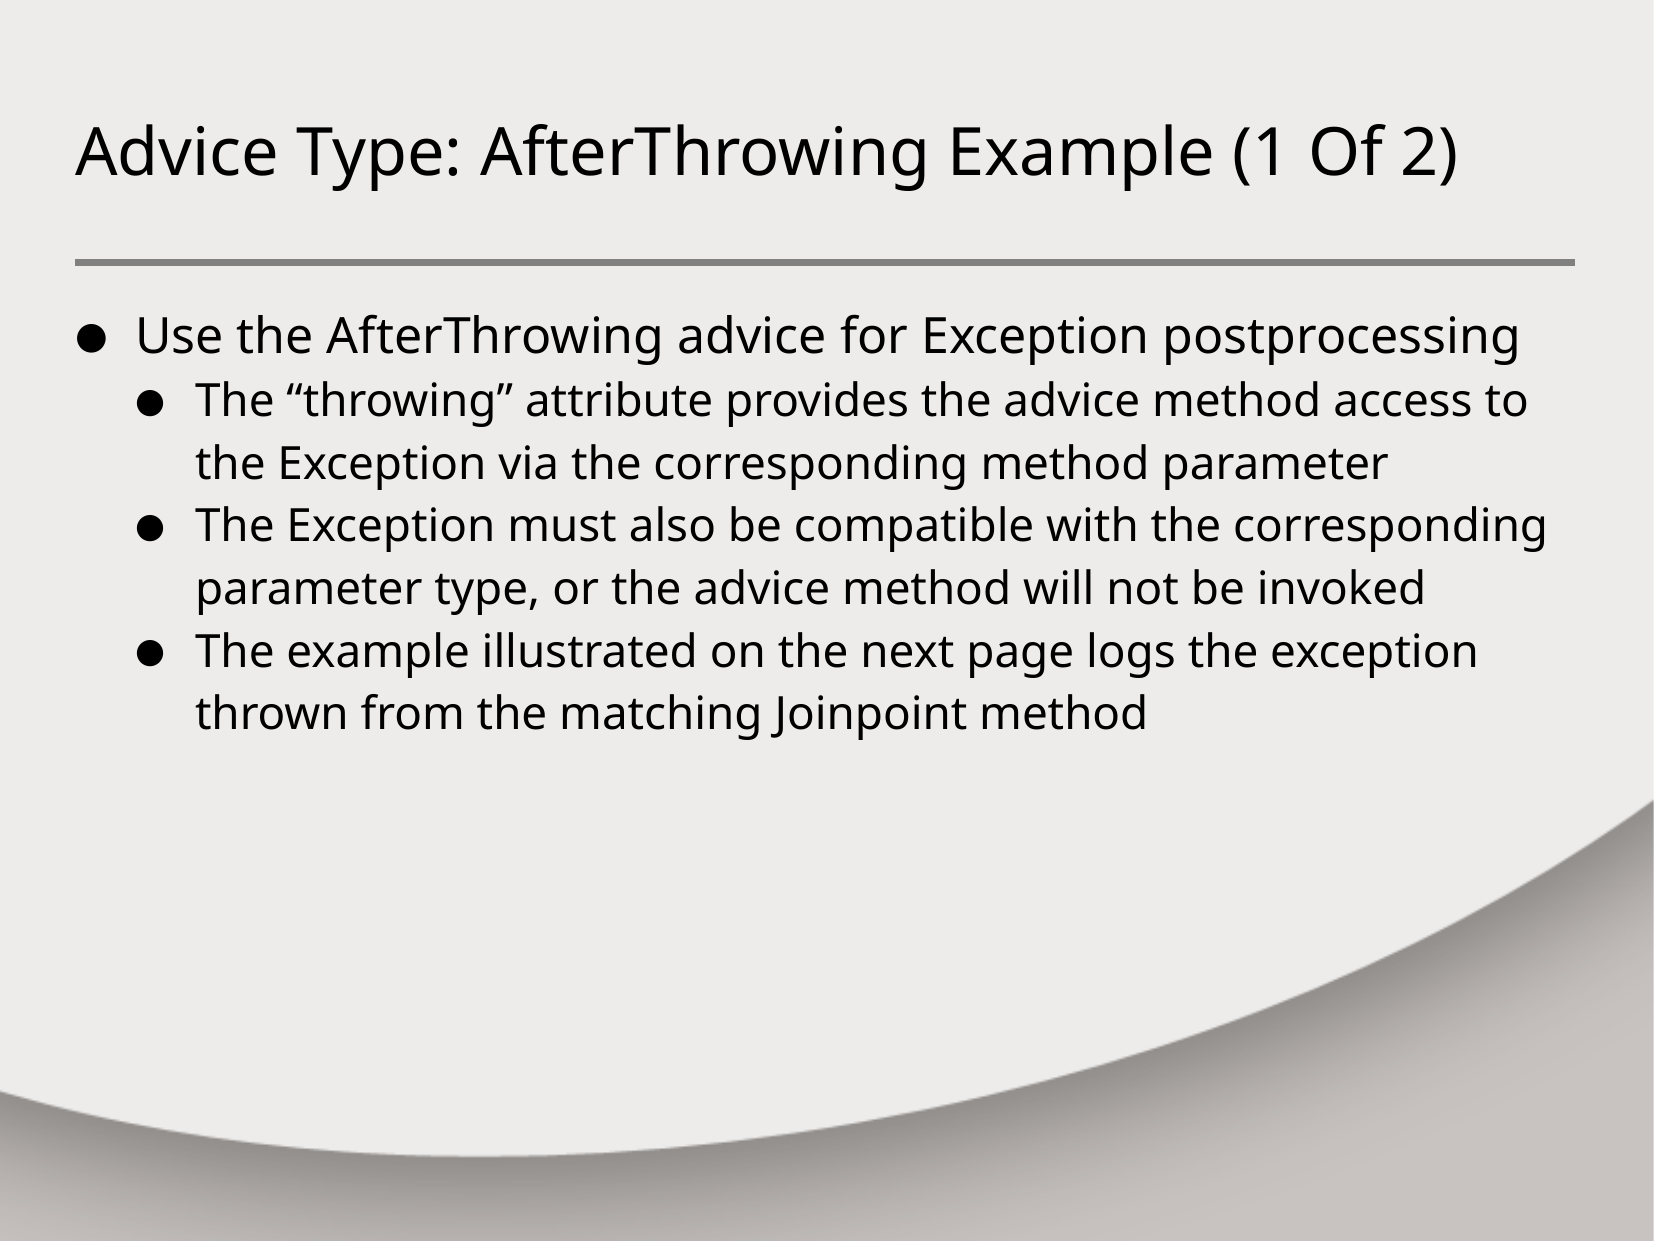

# Advice Type: AfterThrowing Example (1 Of 2)
Use the AfterThrowing advice for Exception postprocessing
The “throwing” attribute provides the advice method access to the Exception via the corresponding method parameter
The Exception must also be compatible with the corresponding parameter type, or the advice method will not be invoked
The example illustrated on the next page logs the exception thrown from the matching Joinpoint method